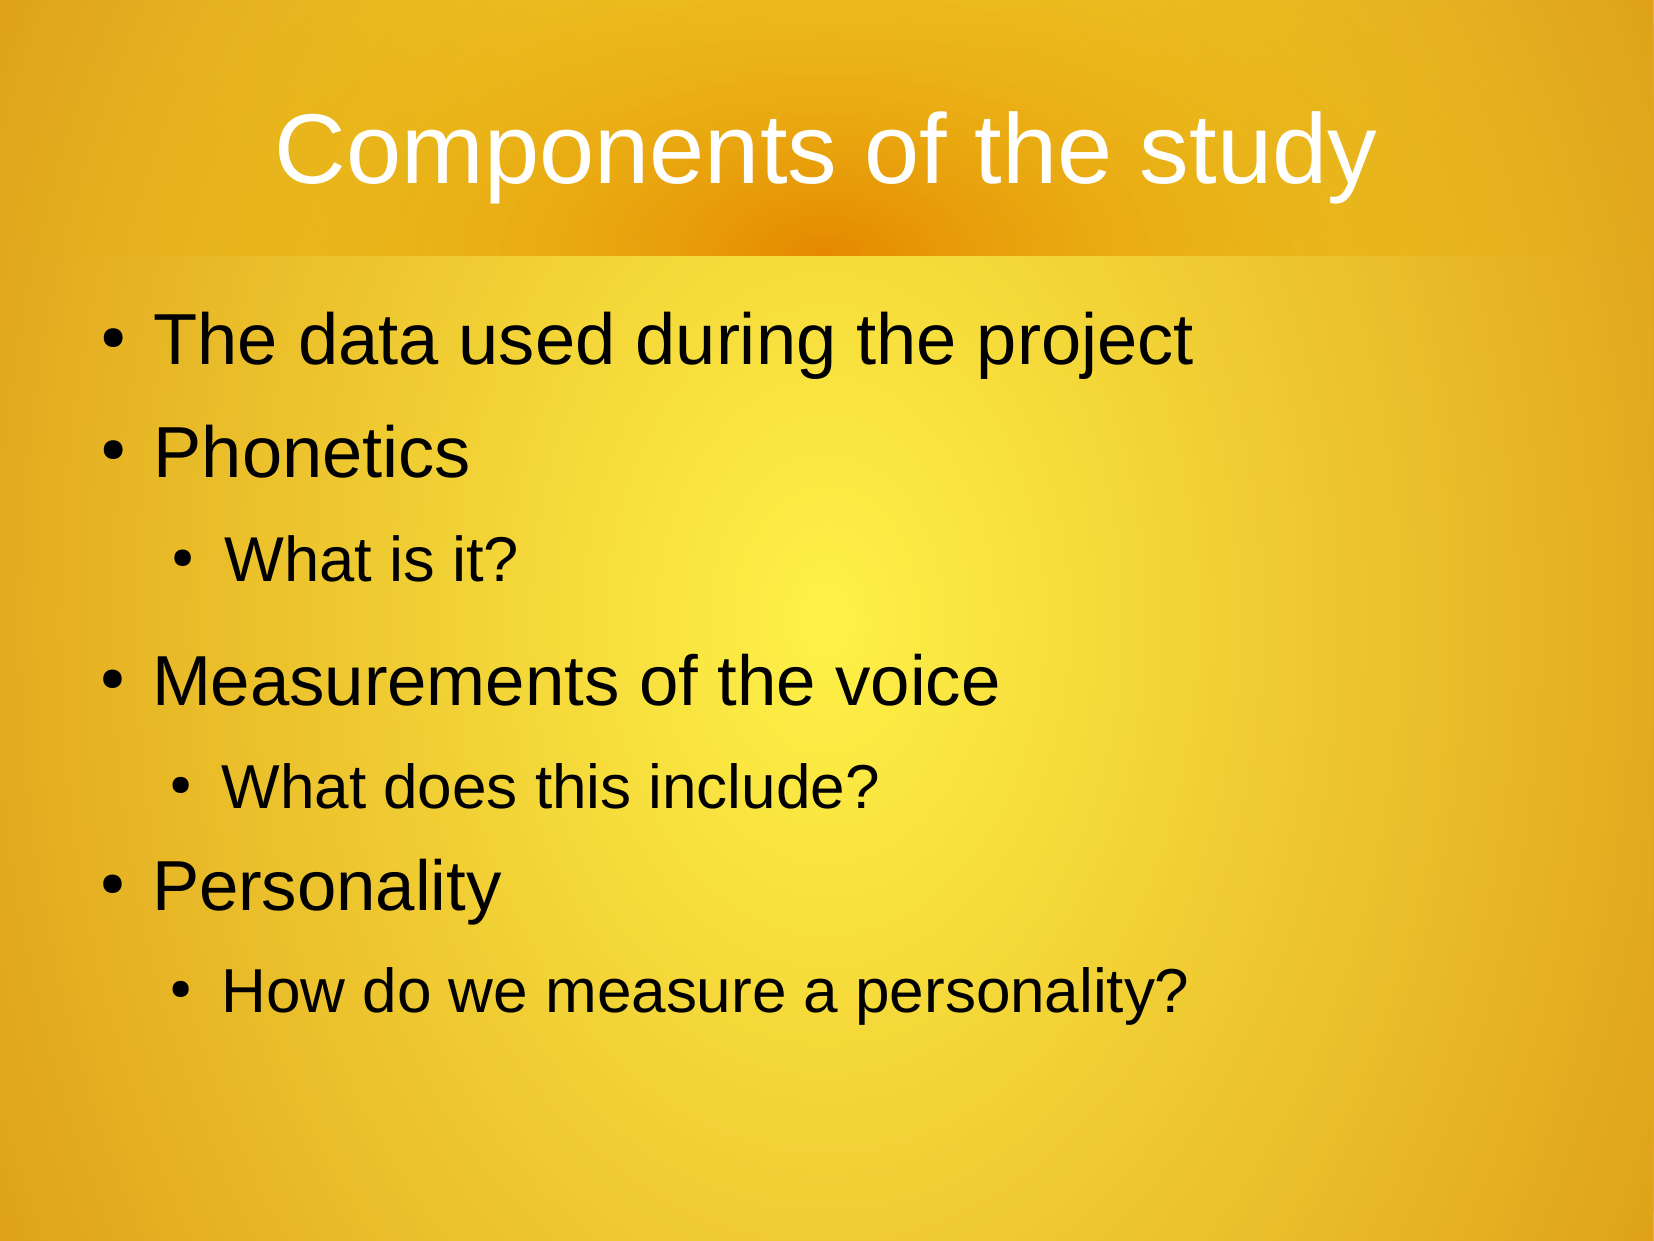

# Components of the study
The data used during the project
Phonetics
What is it?
Measurements of the voice
What does this include?
Personality
How do we measure a personality?